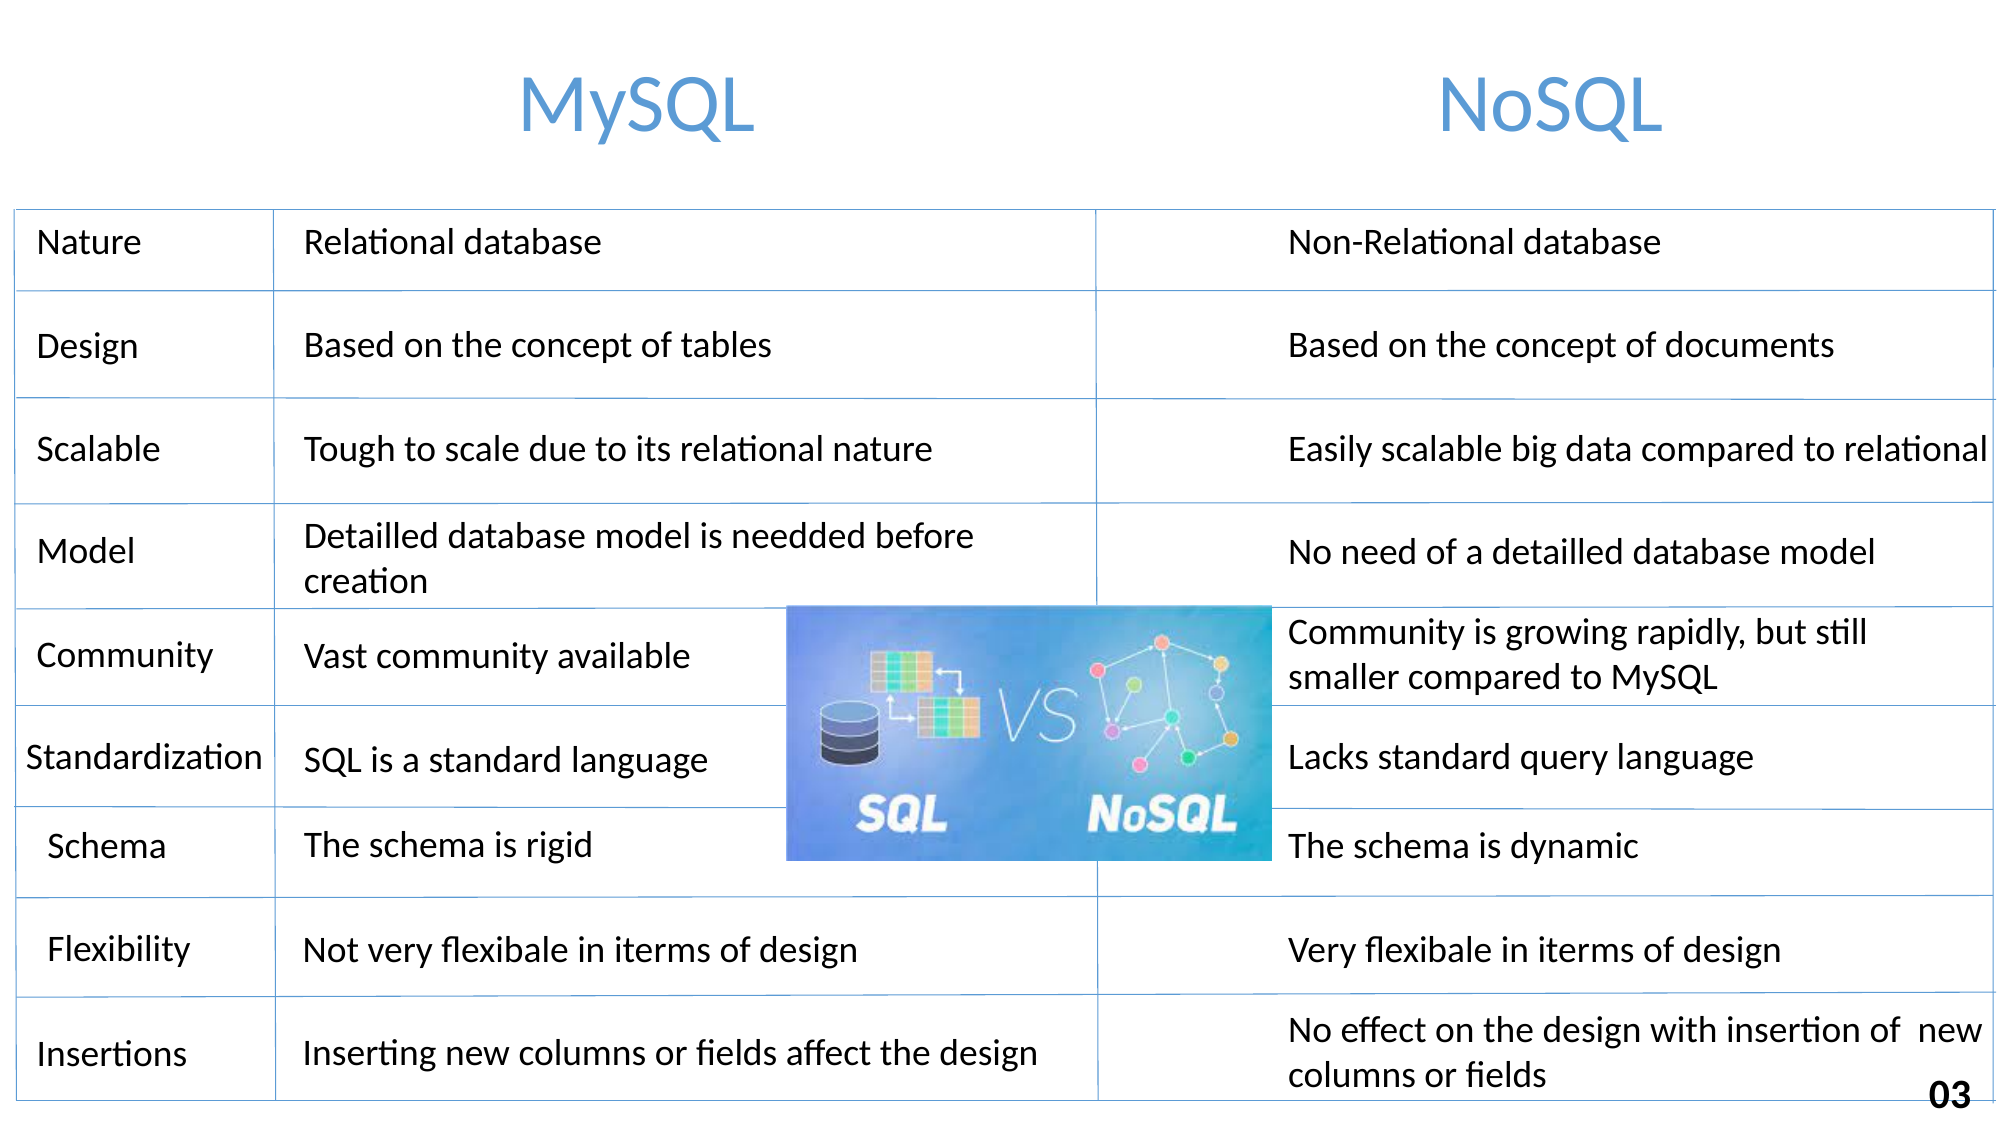

MySQL
NoSQL
Nature
Relational database
Non-Relational database
Based on the concept of tables
Based on the concept of documents
Design
Scalable
Easily scalable big data compared to relational
Tough to scale due to its relational nature
Detailled database model is needded before creation
Model
No need of a detailled database model
Community is growing rapidly, but still smaller compared to MySQL
Community
Vast community available
Lacks standard query language
Standardization
SQL is a standard language
The schema is rigid
The schema is dynamic
Schema
Flexibility
Not very flexibale in iterms of design
Very flexibale in iterms of design
No effect on the design with insertion of new columns or fields
Inserting new columns or fields affect the design
Insertions
03